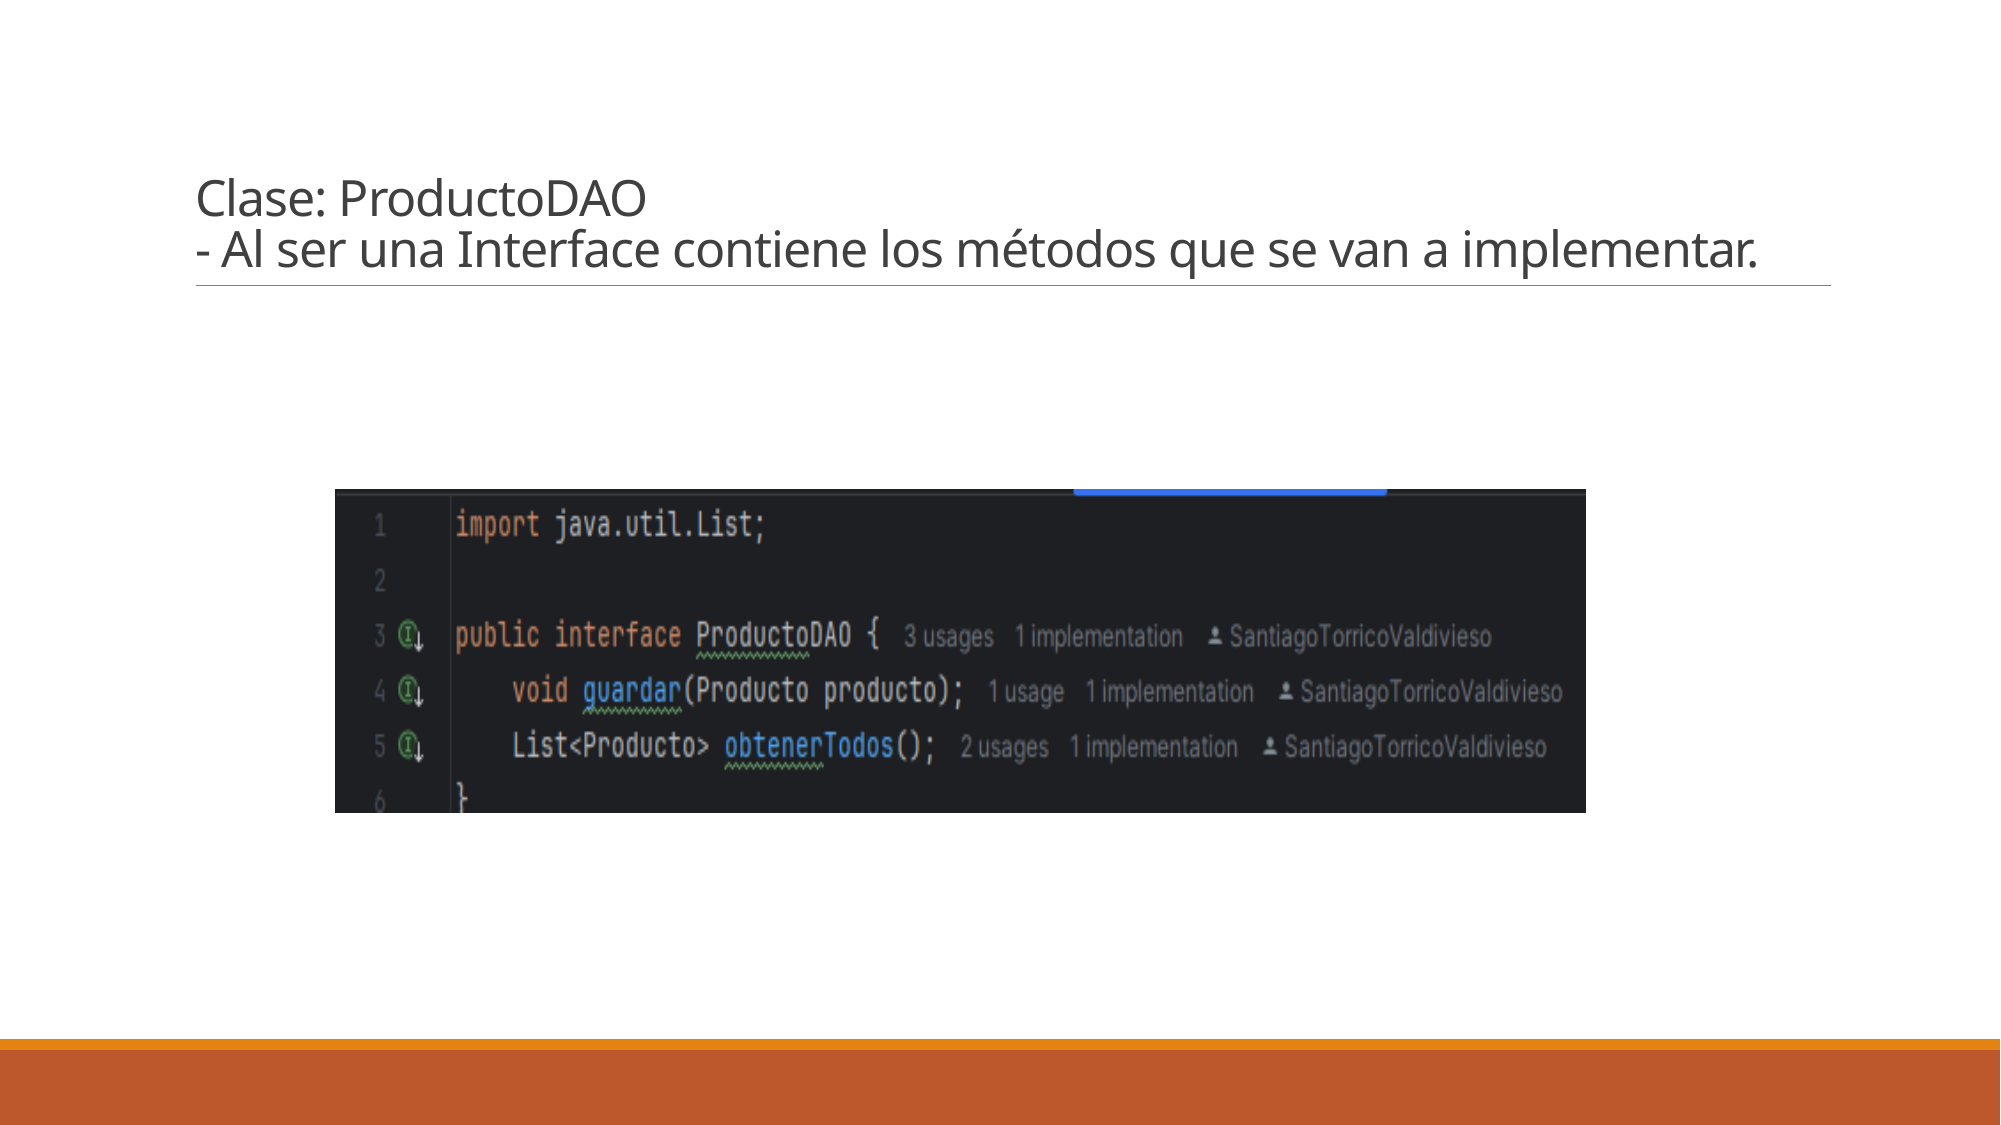

# Clase: ProductoDAO - Al ser una Interface contiene los métodos que se van a implementar.